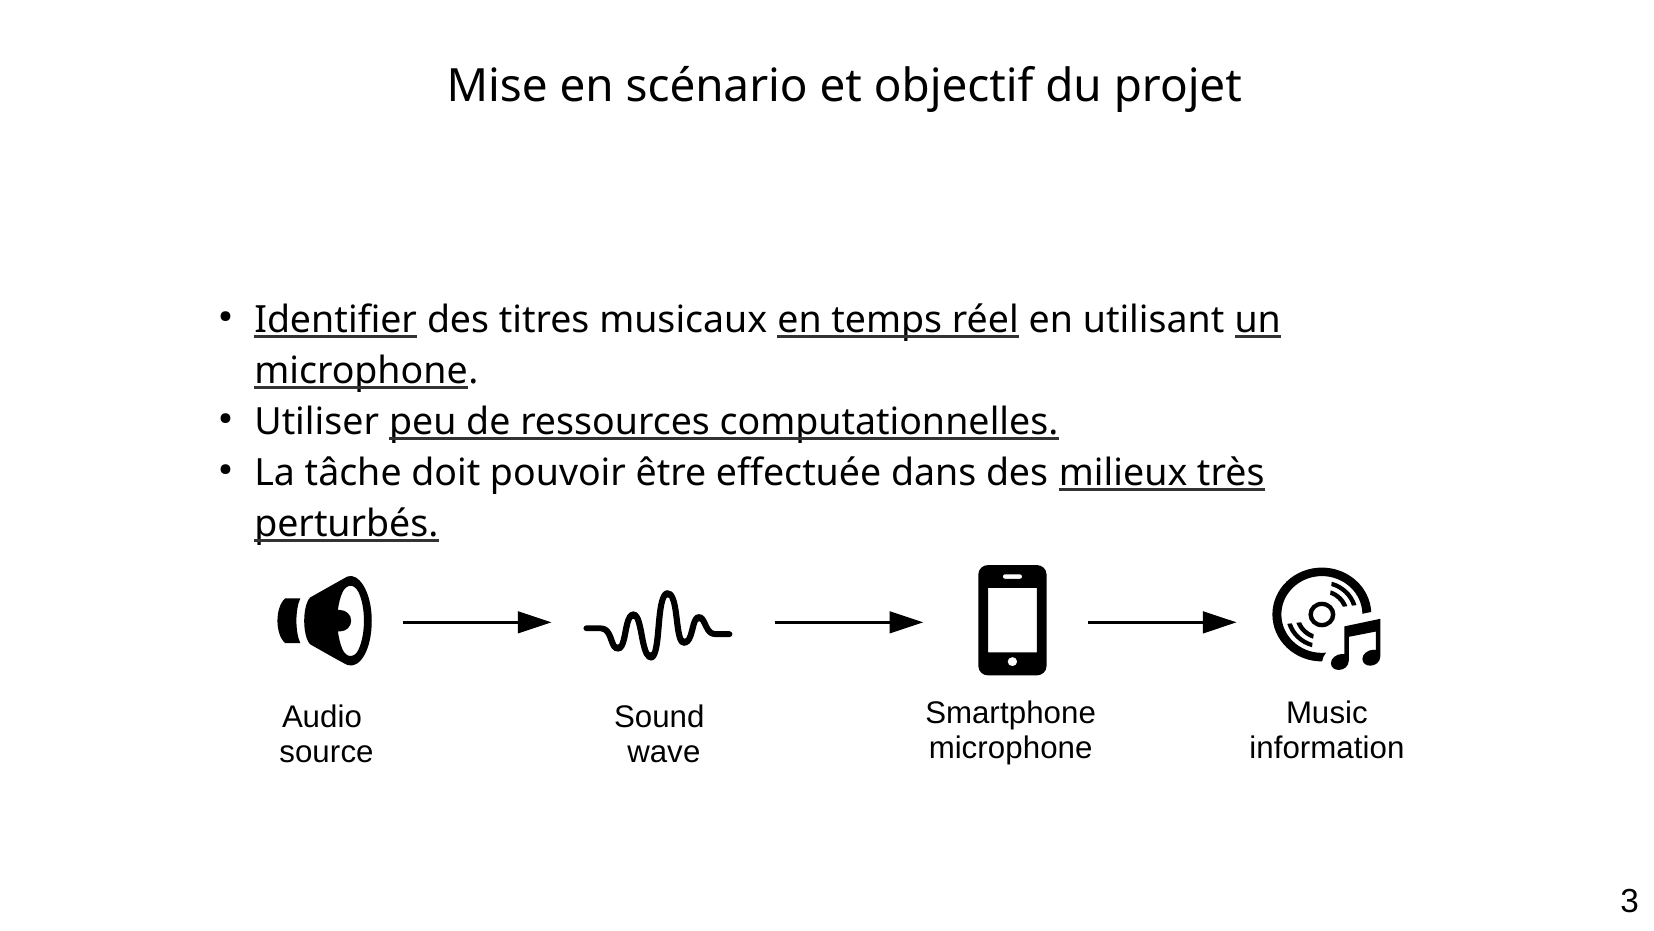

Mise en scénario et objectif du projet
Identifier des titres musicaux en temps réel en utilisant un microphone.
Utiliser peu de ressources computationnelles.
La tâche doit pouvoir être effectuée dans des milieux très perturbés.
Smartphone microphone
Music information
Audio
source
Sound
wave